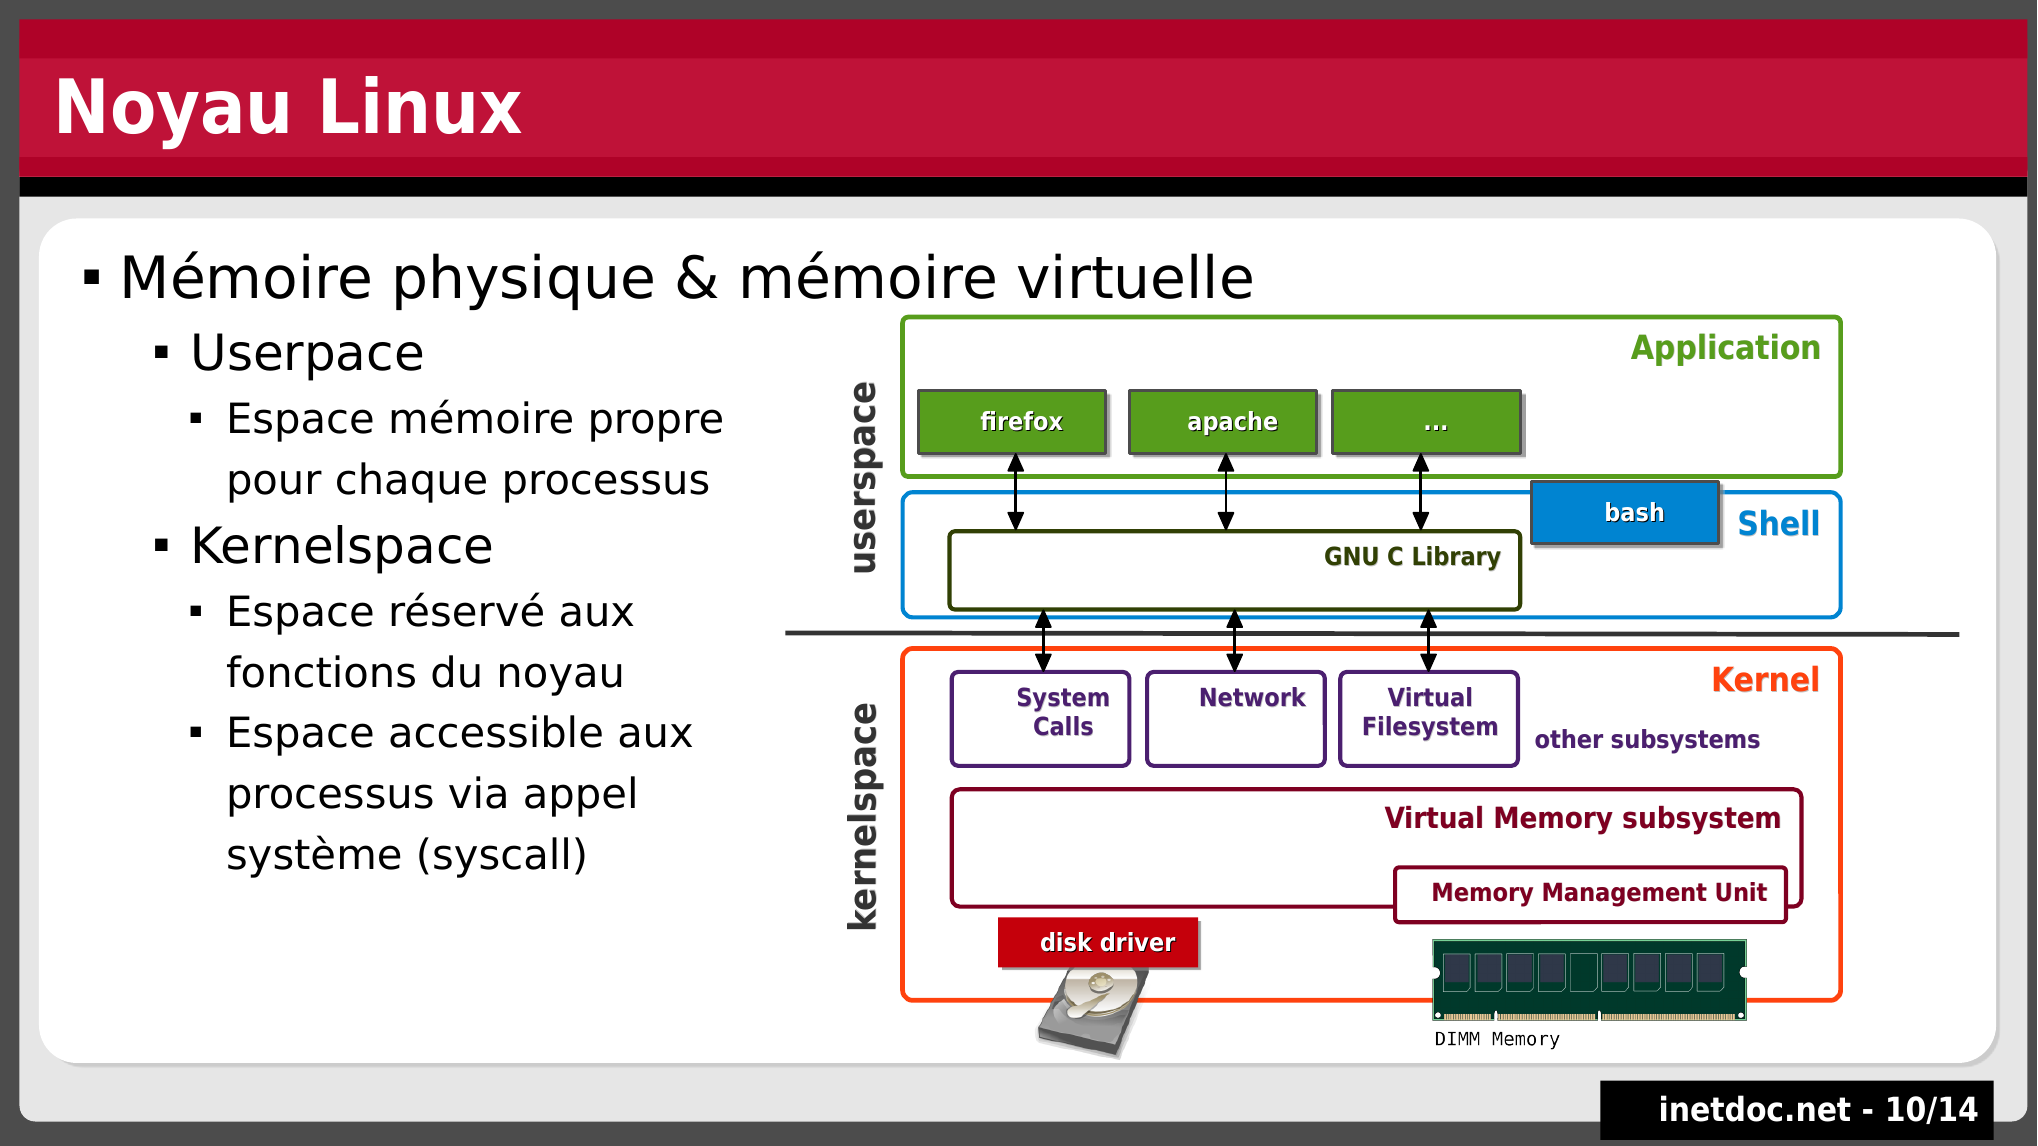

Noyau Linux
Mémoire physique & mémoire virtuelle
Userpace
Espace mémoire propre
pour chaque processus
Kernelspace
Espace réservé aux
fonctions du noyau
Espace accessible aux
processus via appel
système (syscall)
Application
firefox
apache
...
userspace
bash
Shell
GNU C Library
Kernel
System
Calls
Network
Virtual
Filesystem
other subsystems
kernelspace
Virtual Memory subsystem
Memory Management Unit
disk driver
inetdoc.net - /14